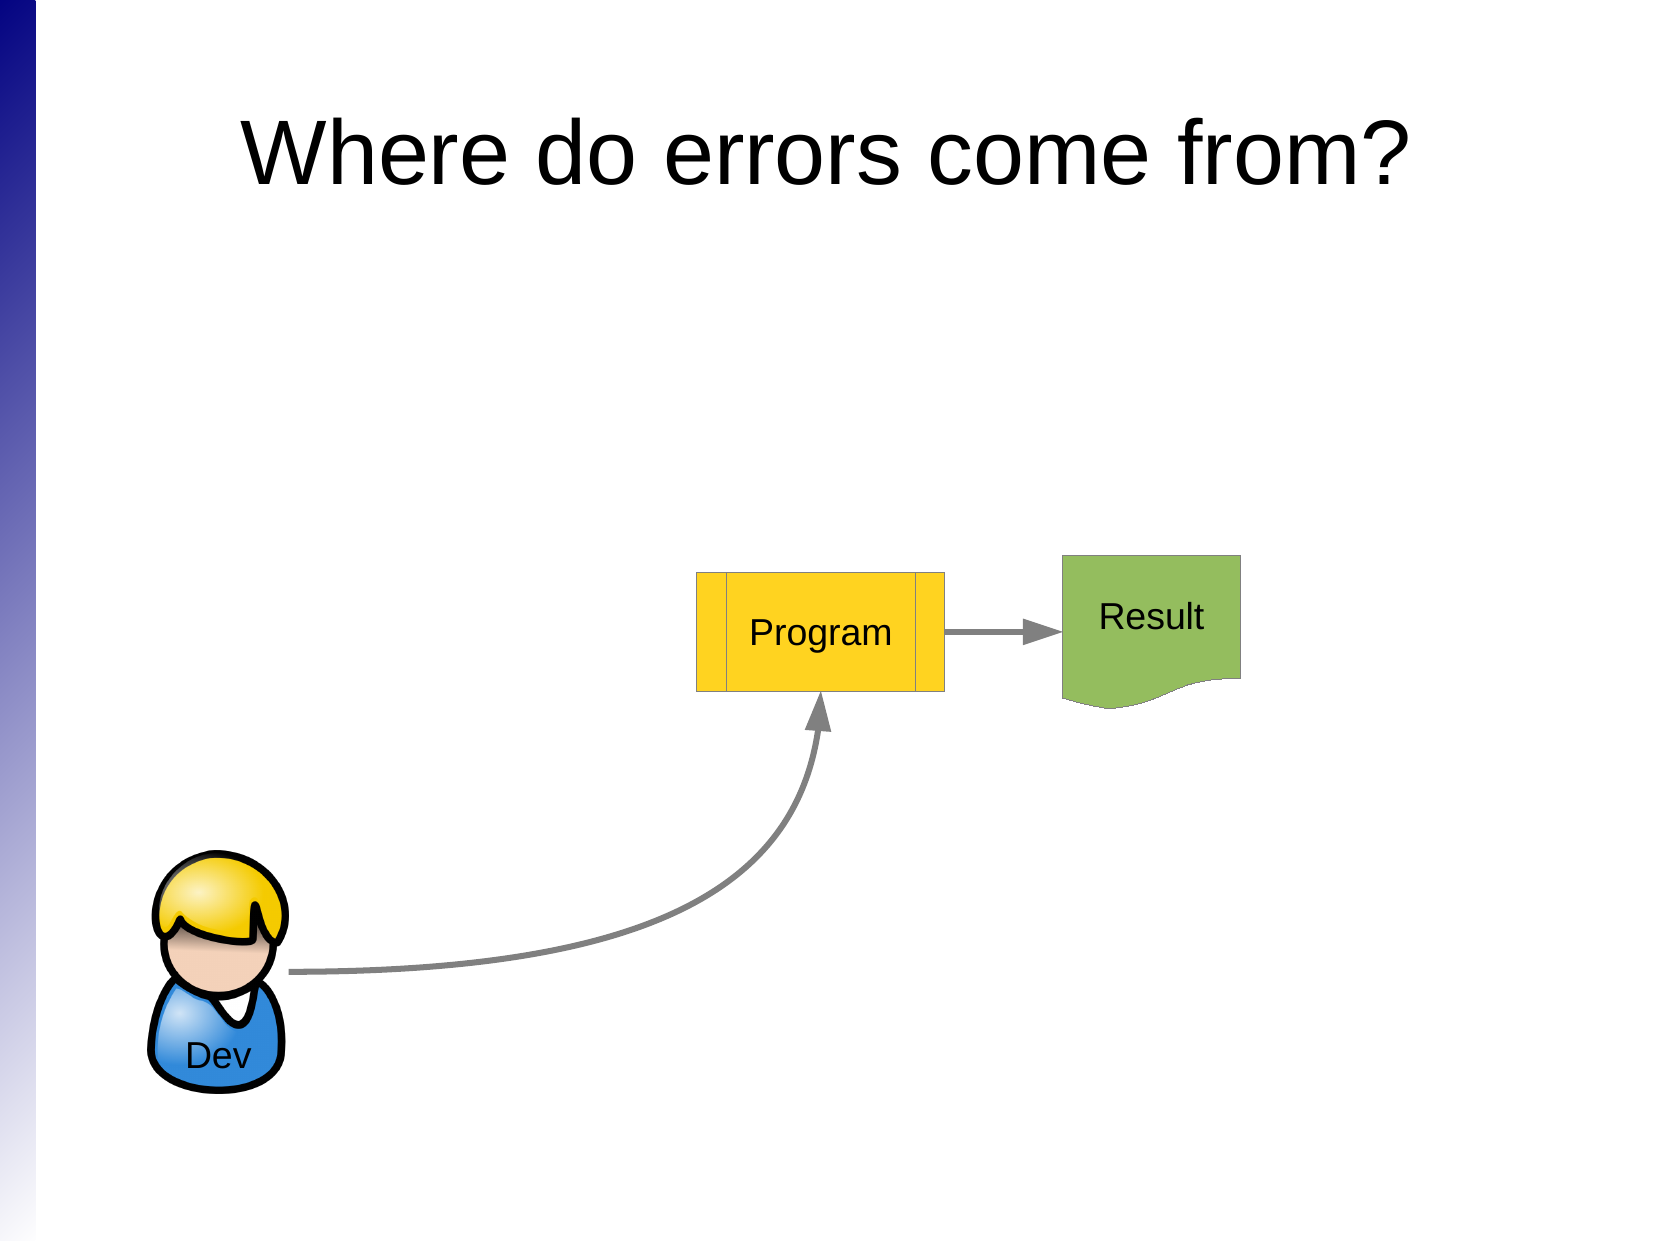

# Where do errors come from?
Result
Program
Dev